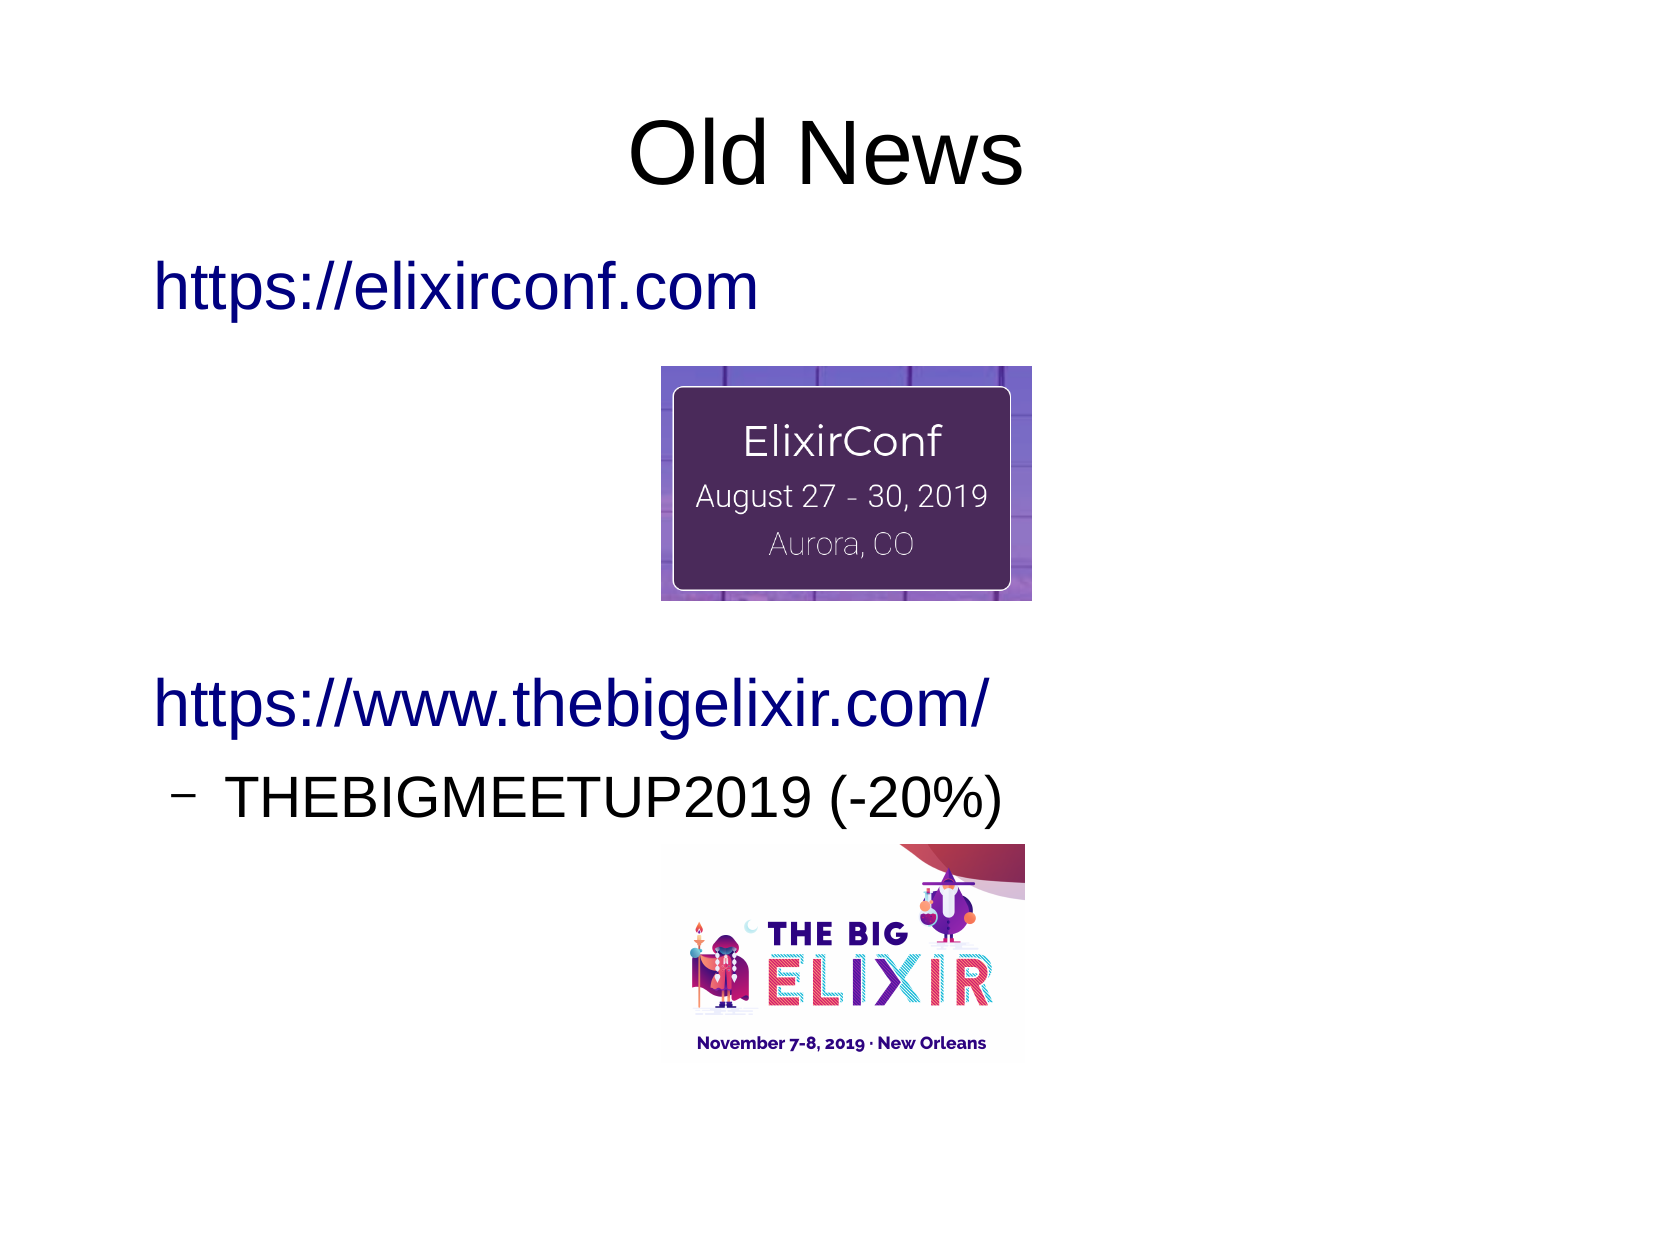

# Old News
https://elixirconf.com
https://www.thebigelixir.com/
THEBIGMEETUP2019 (-20%)